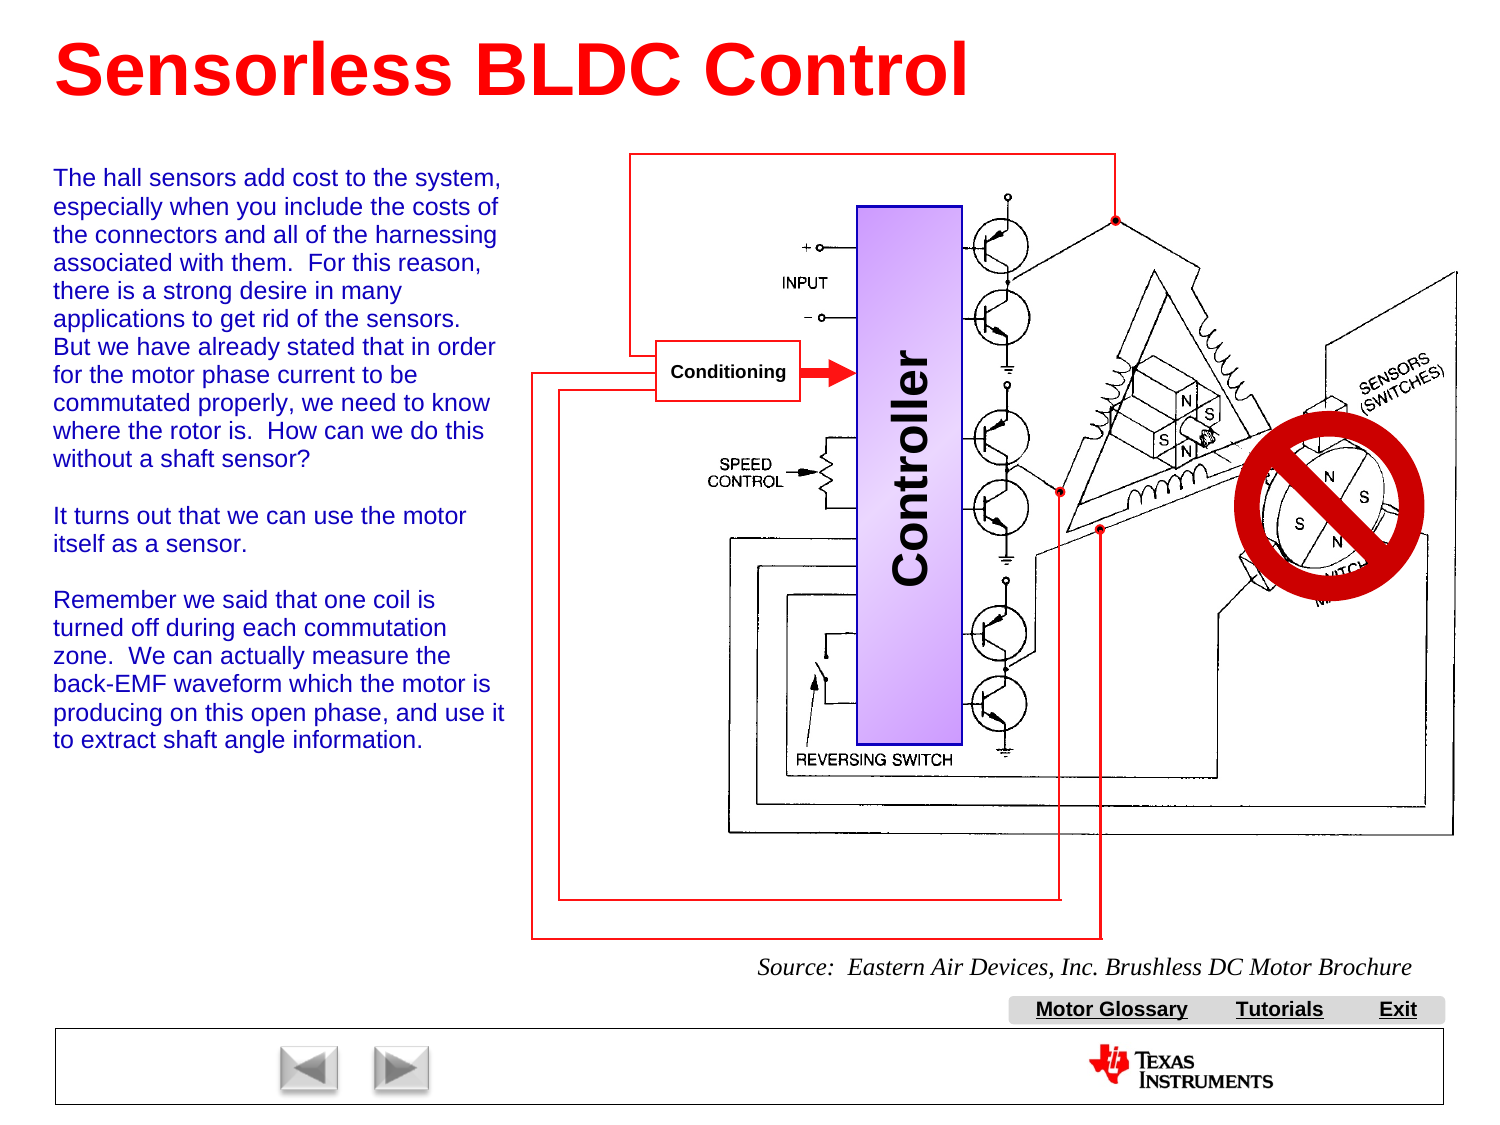

Sensorless BLDC Control
The hall sensors add cost to the system, especially when you include the costs of the connectors and all of the harnessing associated with them. For this reason, there is a strong desire in many applications to get rid of the sensors. But we have already stated that in order for the motor phase current to be commutated properly, we need to know where the rotor is. How can we do this without a shaft sensor?
It turns out that we can use the motor itself as a sensor.
Remember we said that one coil is turned off during each commutation zone. We can actually measure the back-EMF waveform which the motor is producing on this open phase, and use it to extract shaft angle information.
Conditioning
Controller
Source: Eastern Air Devices, Inc. Brushless DC Motor Brochure